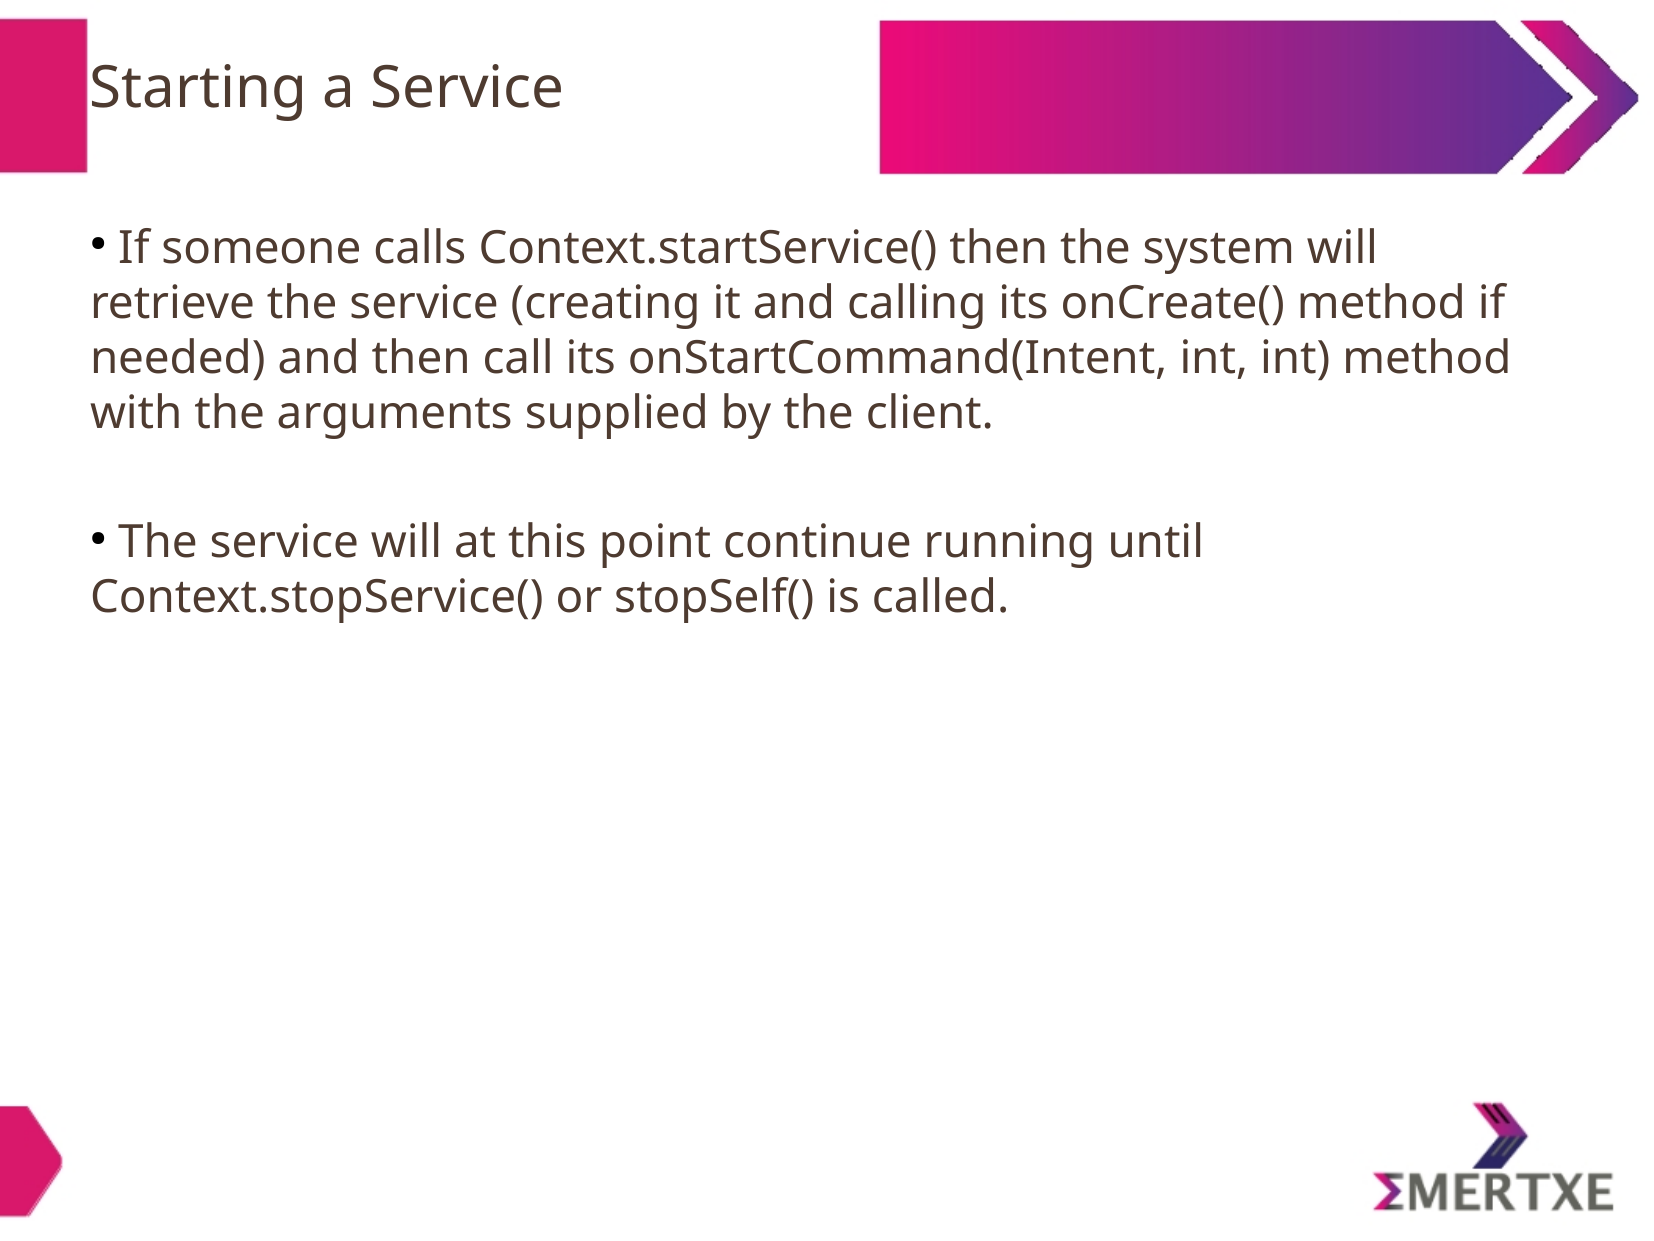

# Starting a Service
 If someone calls Context.startService() then the system will retrieve the service (creating it and calling its onCreate() method if needed) and then call its onStartCommand(Intent, int, int) method with the arguments supplied by the client.
 The service will at this point continue running until Context.stopService() or stopSelf() is called.